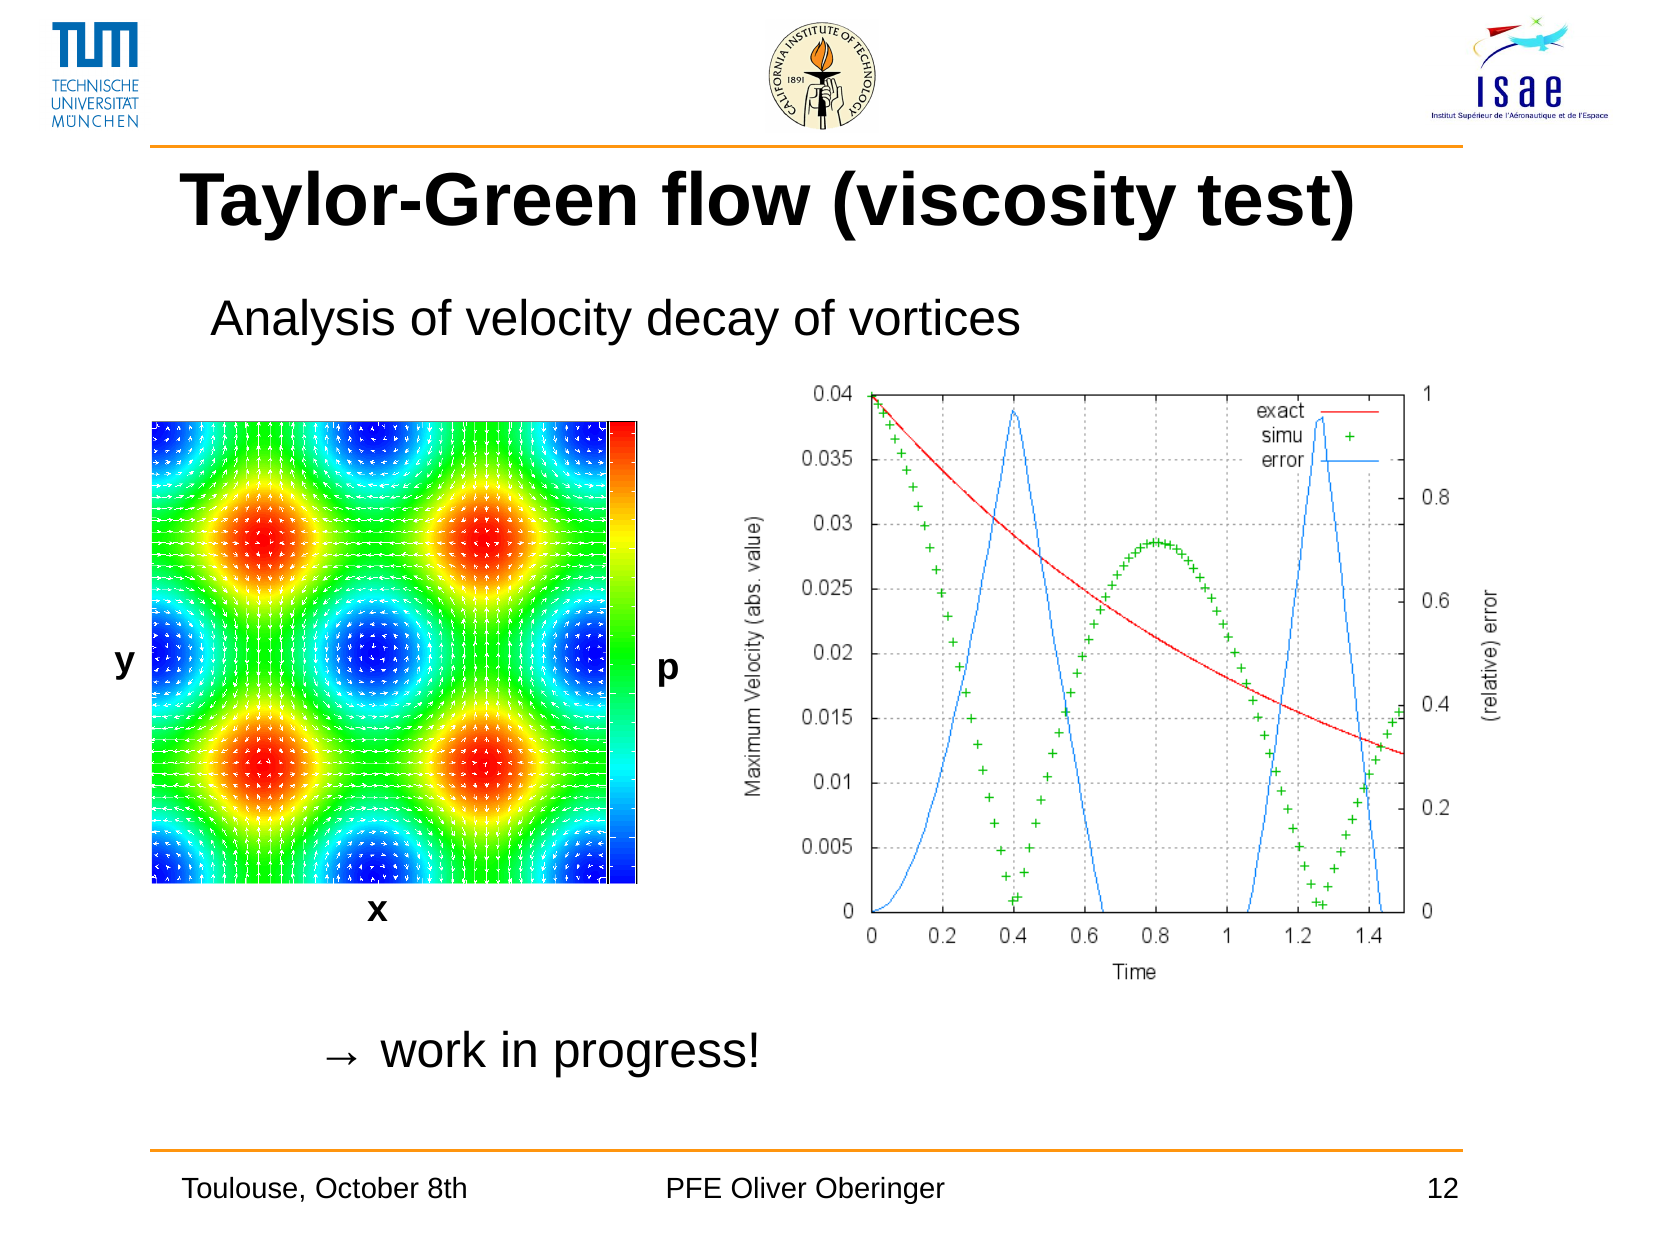

Taylor-Green flow (viscosity test)
Analysis of velocity decay of vortices
y
p
x
→ work in progress!
Toulouse, October 8th
PFE Oliver Oberinger
12